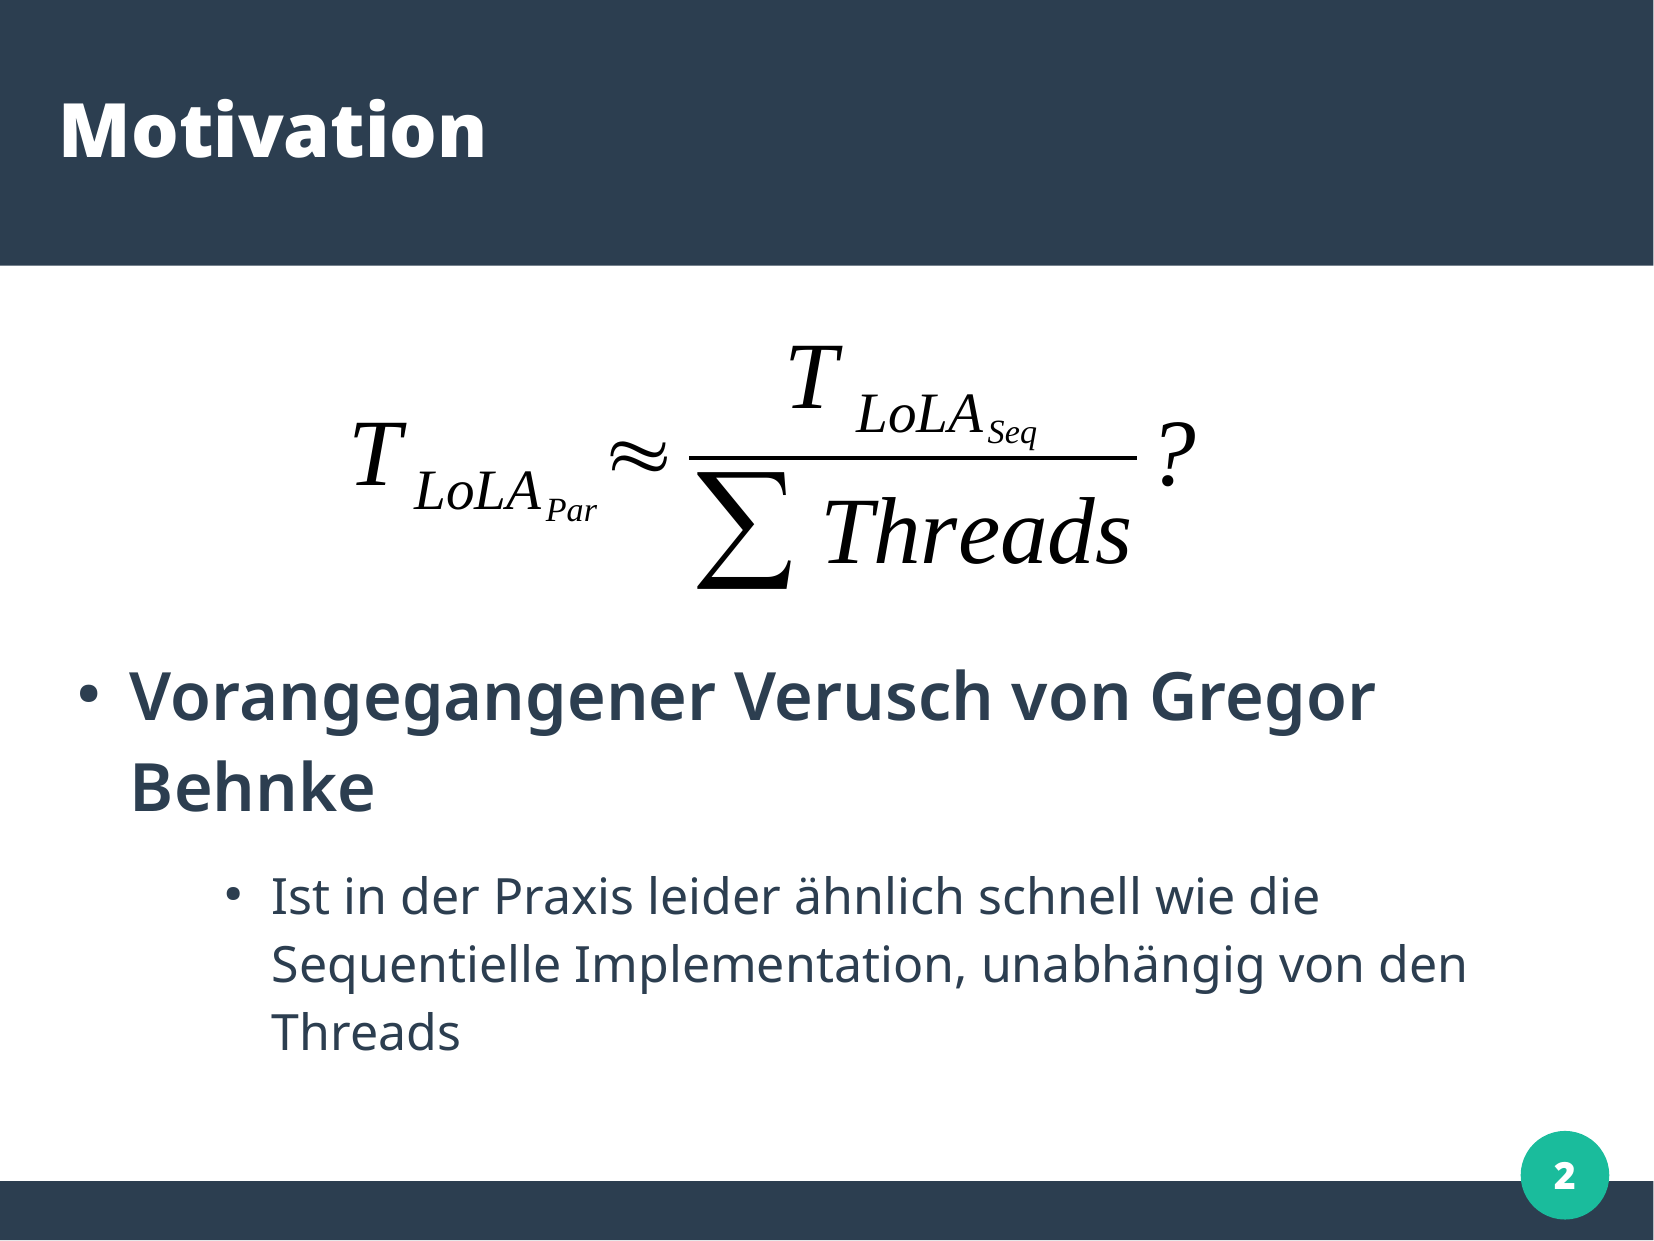

# Motivation
Vorangegangener Verusch von Gregor Behnke
Ist in der Praxis leider ähnlich schnell wie die Sequentielle Implementation, unabhängig von den Threads
2